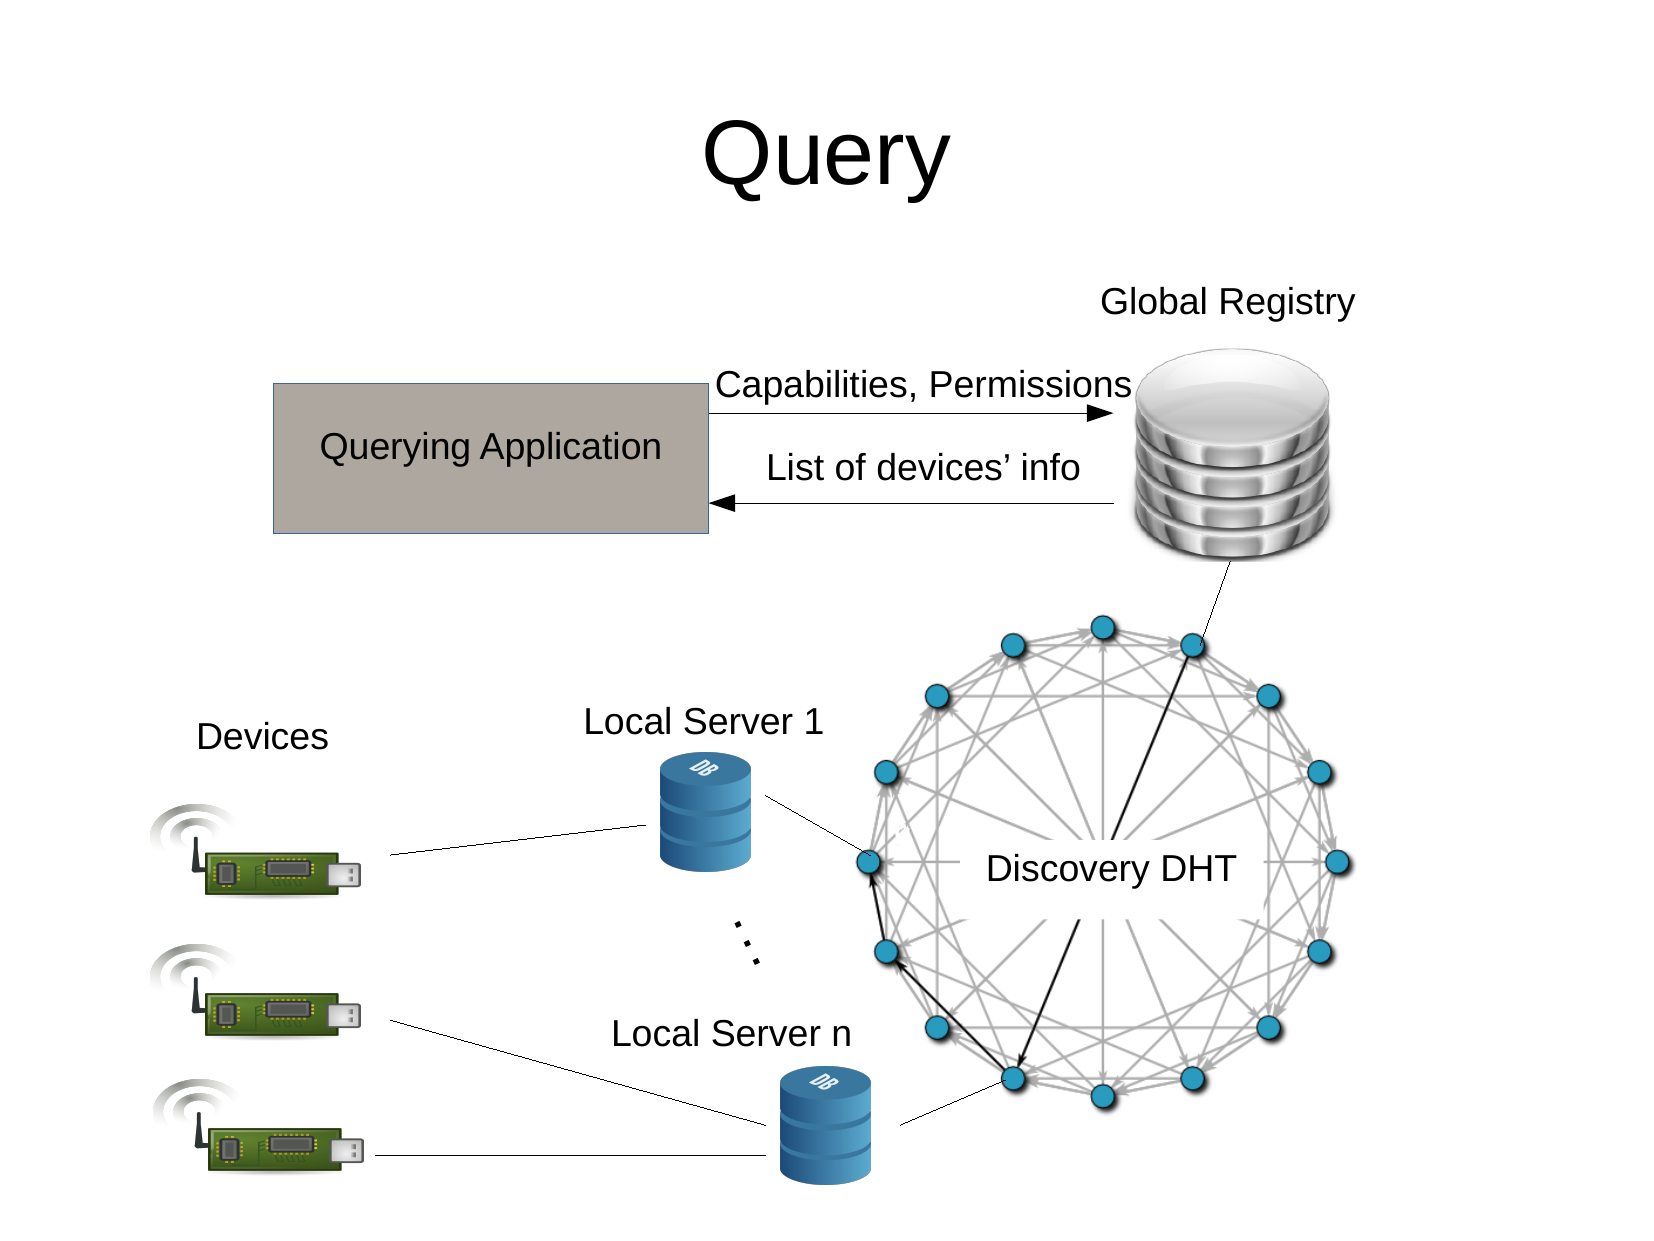

# Query
Global Registry
Capabilities, Permissions
Querying Application
List of devices’ info
Local Server 1
Devices
Discovery DHT
. . .
Local Server n